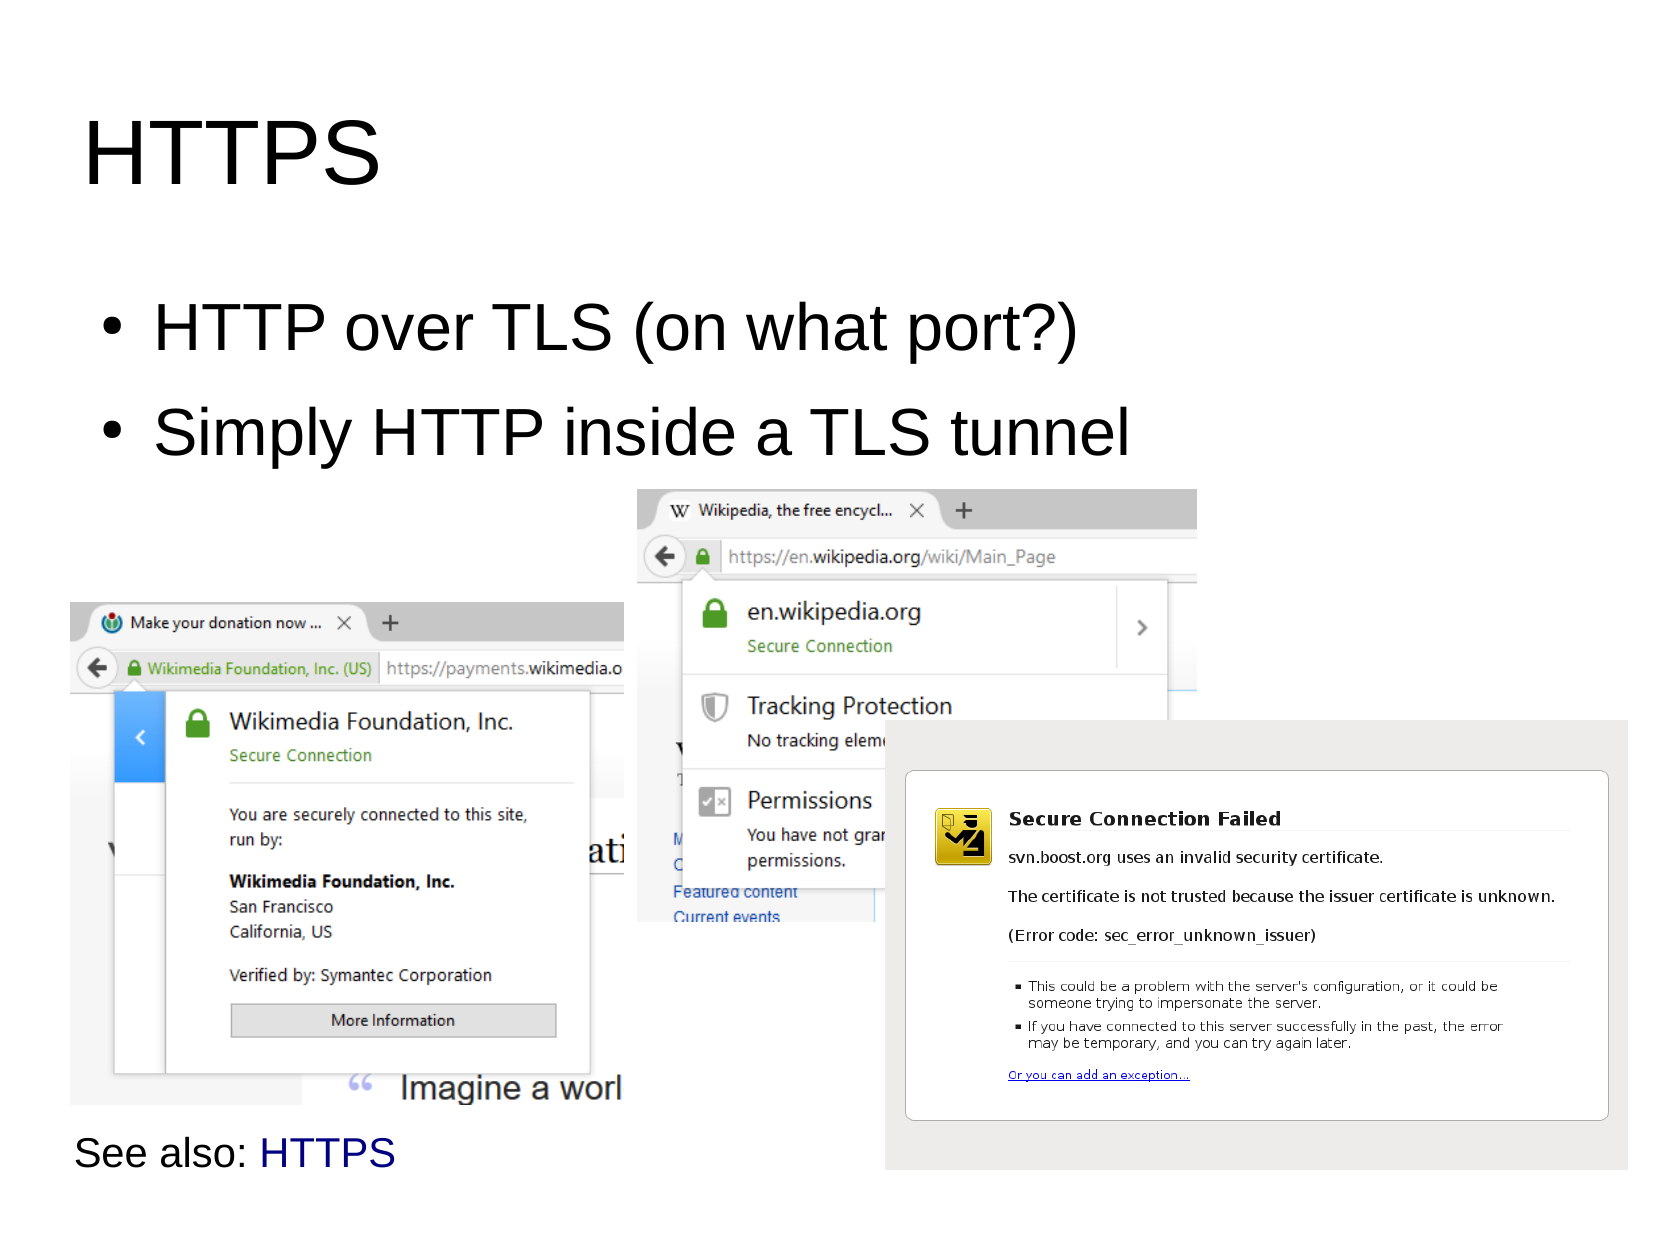

# HTTPS
HTTP over TLS (on what port?)
Simply HTTP inside a TLS tunnel
See also: HTTPS